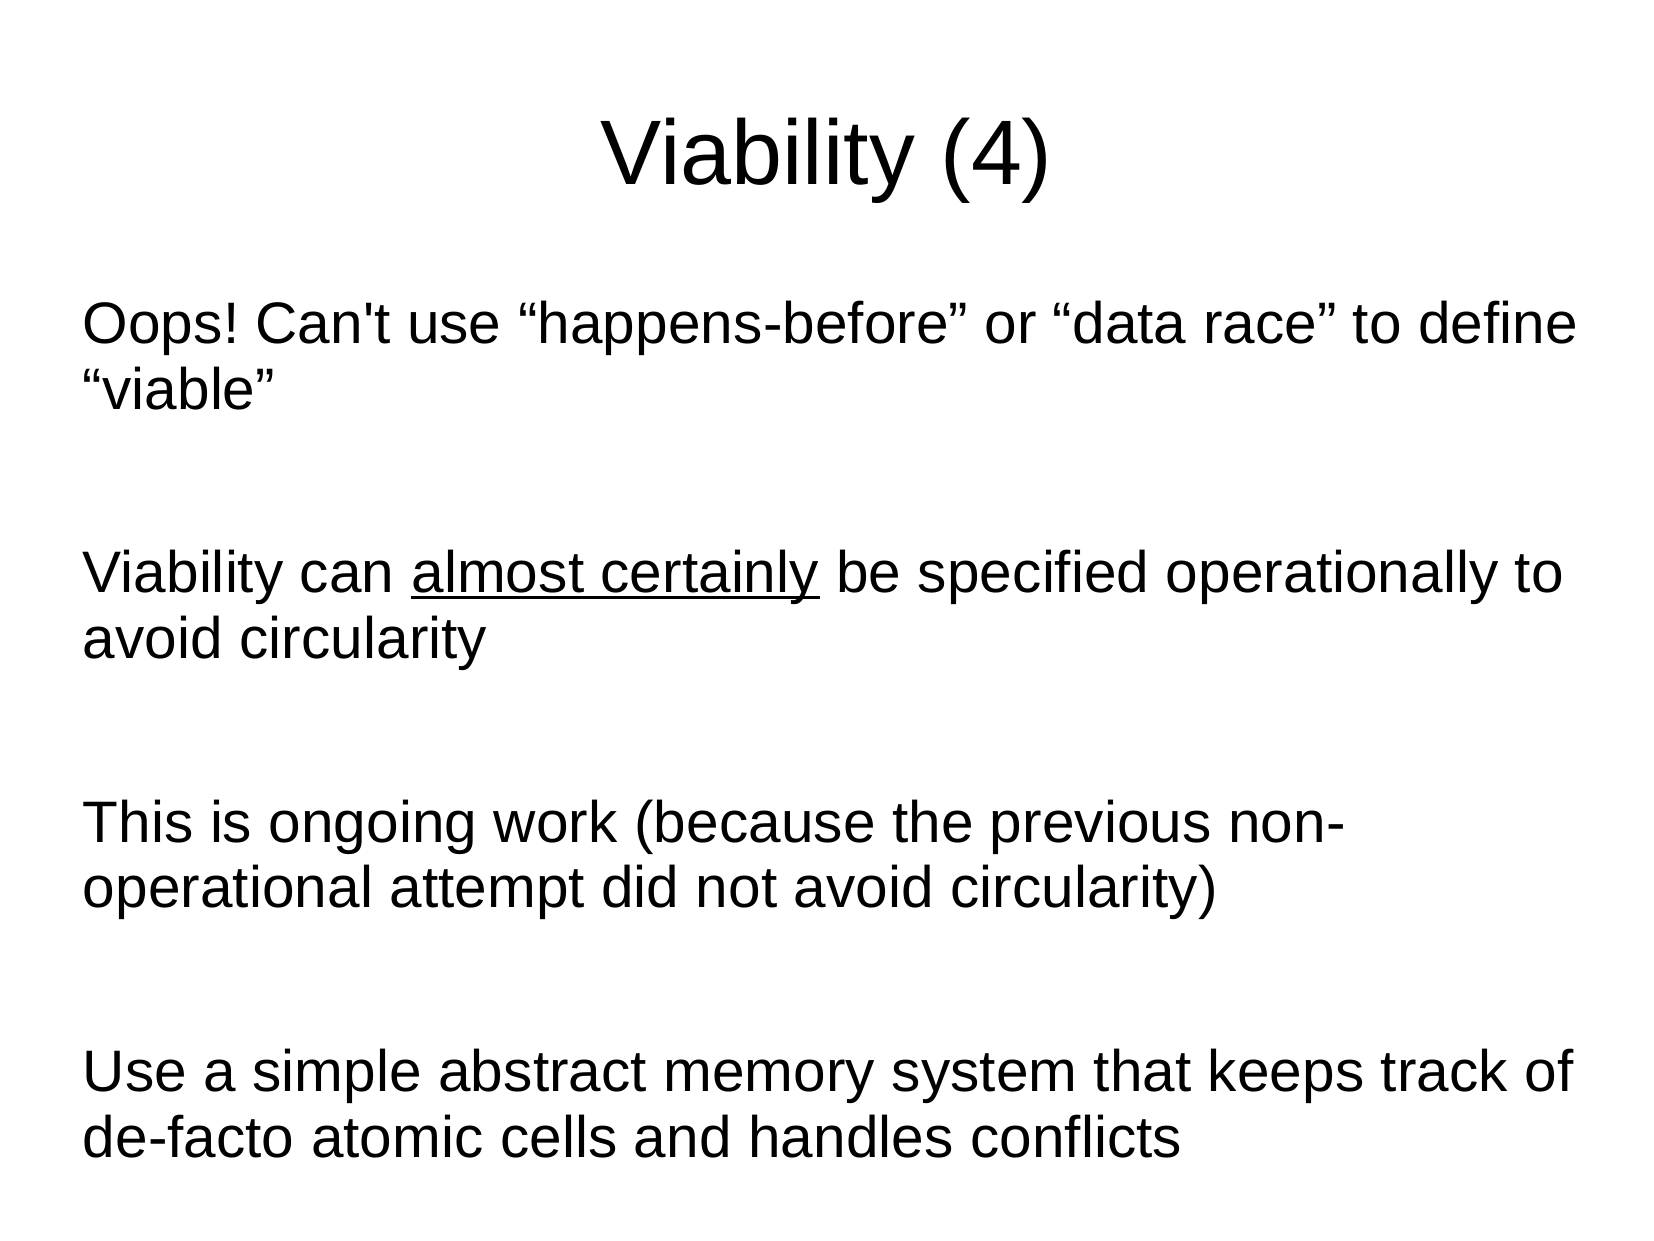

# Viability (4)
Oops! Can't use “happens-before” or “data race” to define “viable”
Viability can almost certainly be specified operationally to avoid circularity
This is ongoing work (because the previous non-operational attempt did not avoid circularity)
Use a simple abstract memory system that keeps track of de-facto atomic cells and handles conflicts